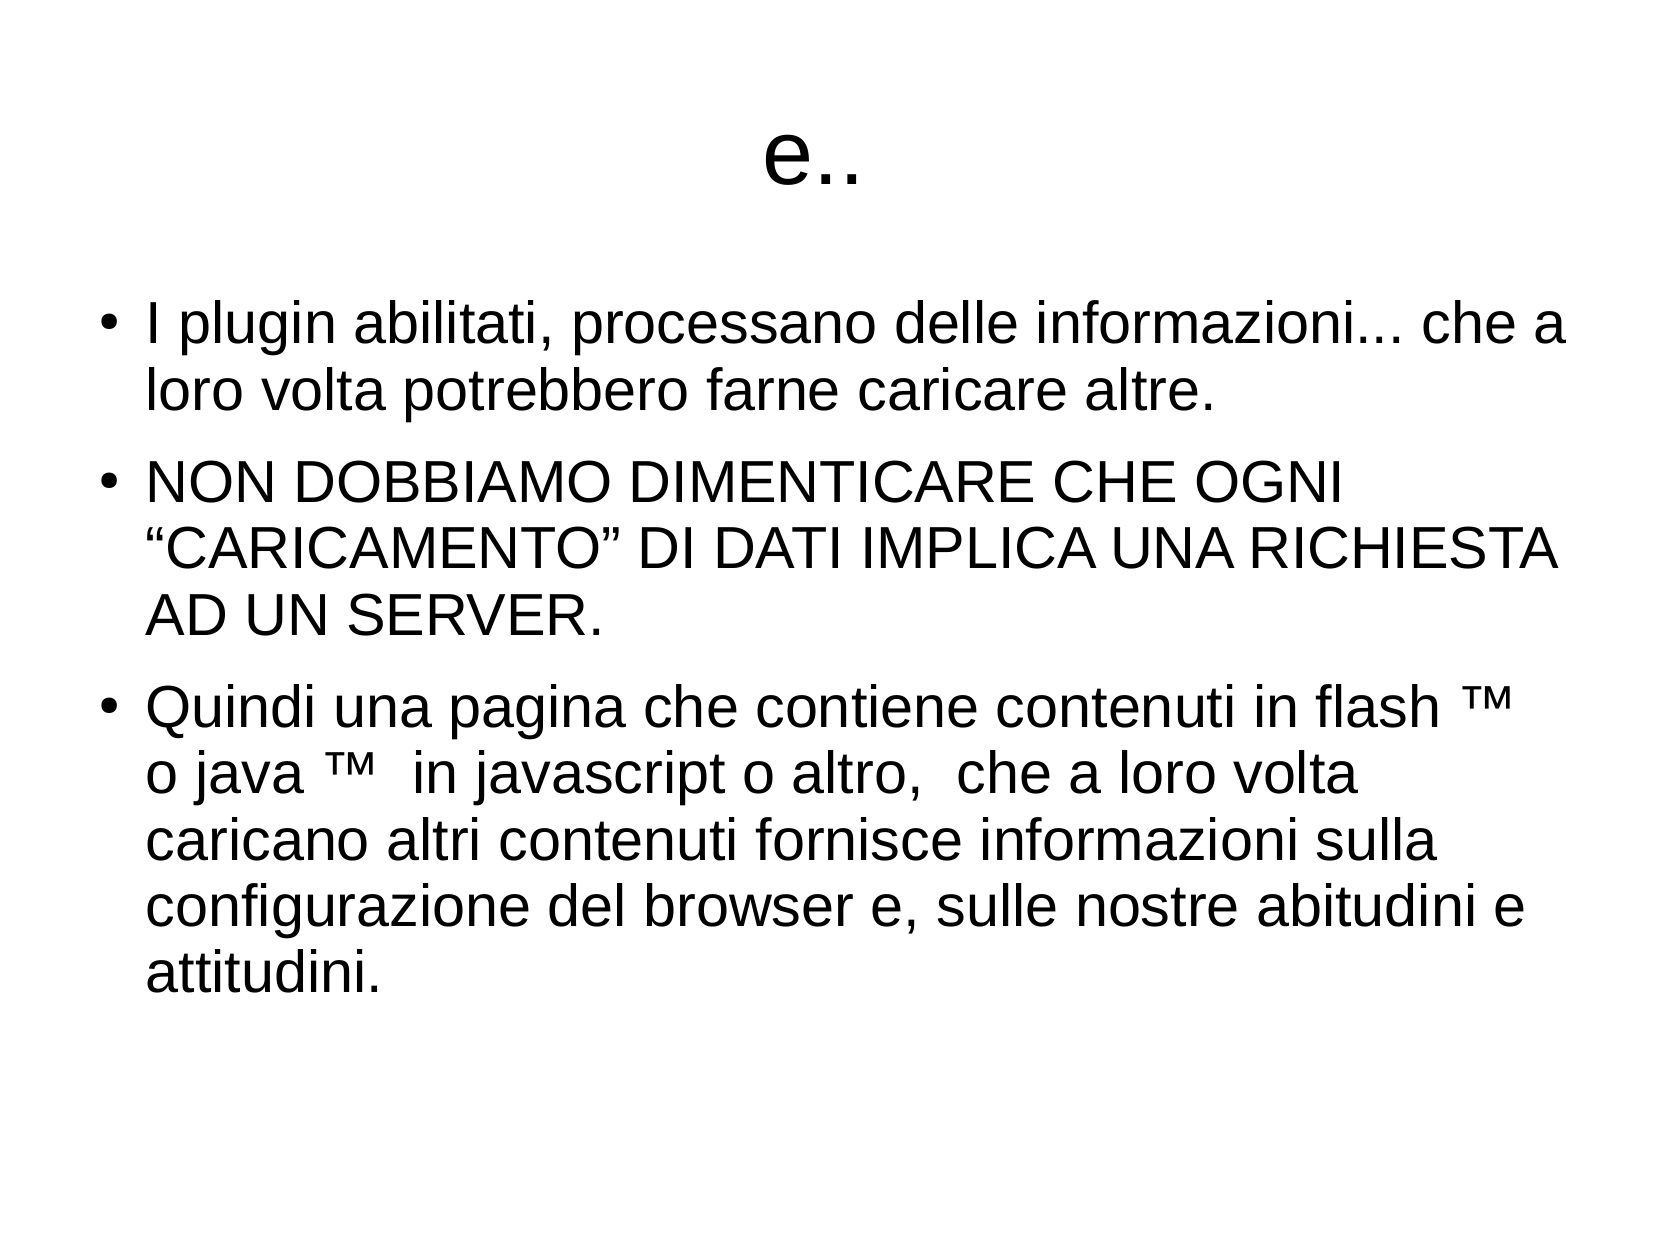

# e..
I plugin abilitati, processano delle informazioni... che a loro volta potrebbero farne caricare altre.
NON DOBBIAMO DIMENTICARE CHE OGNI “CARICAMENTO” DI DATI IMPLICA UNA RICHIESTA AD UN SERVER.
Quindi una pagina che contiene contenuti in flash ™ o java ™ in javascript o altro, che a loro volta caricano altri contenuti fornisce informazioni sulla configurazione del browser e, sulle nostre abitudini e attitudini.